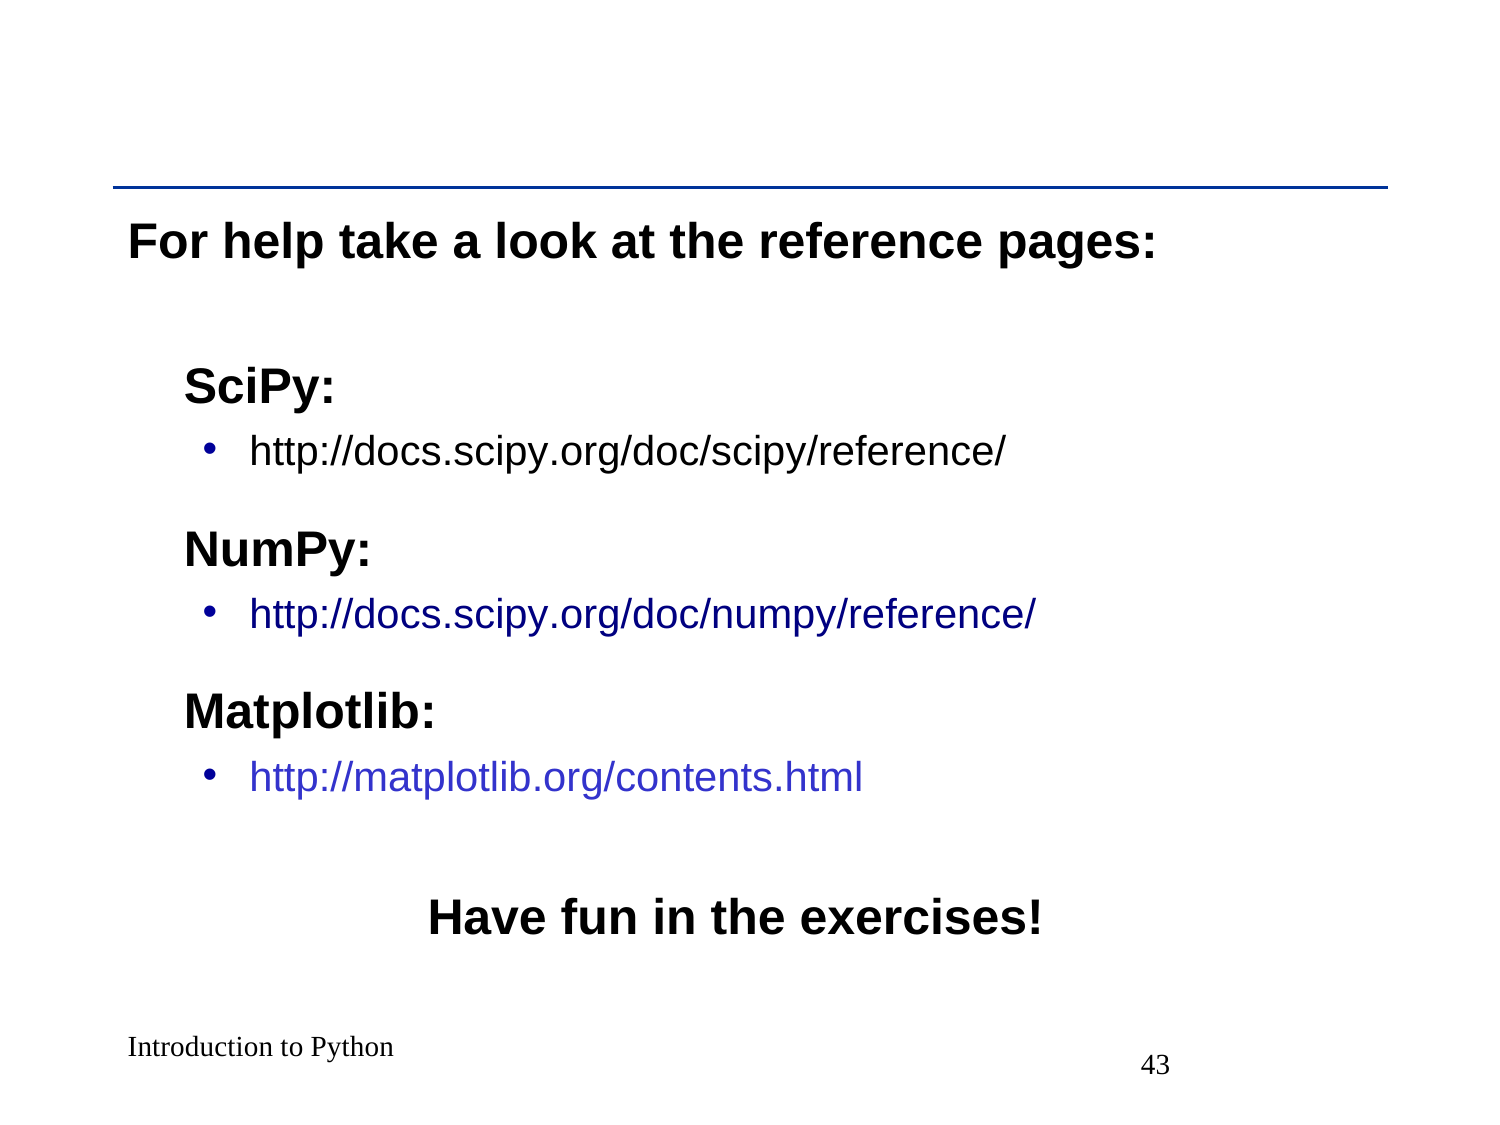

#
For help take a look at the reference pages:
	SciPy:
http://docs.scipy.org/doc/scipy/reference/
	NumPy:
http://docs.scipy.org/doc/numpy/reference/
Matplotlib:
http://matplotlib.org/contents.html
			Have fun in the exercises!
Introduction to Python